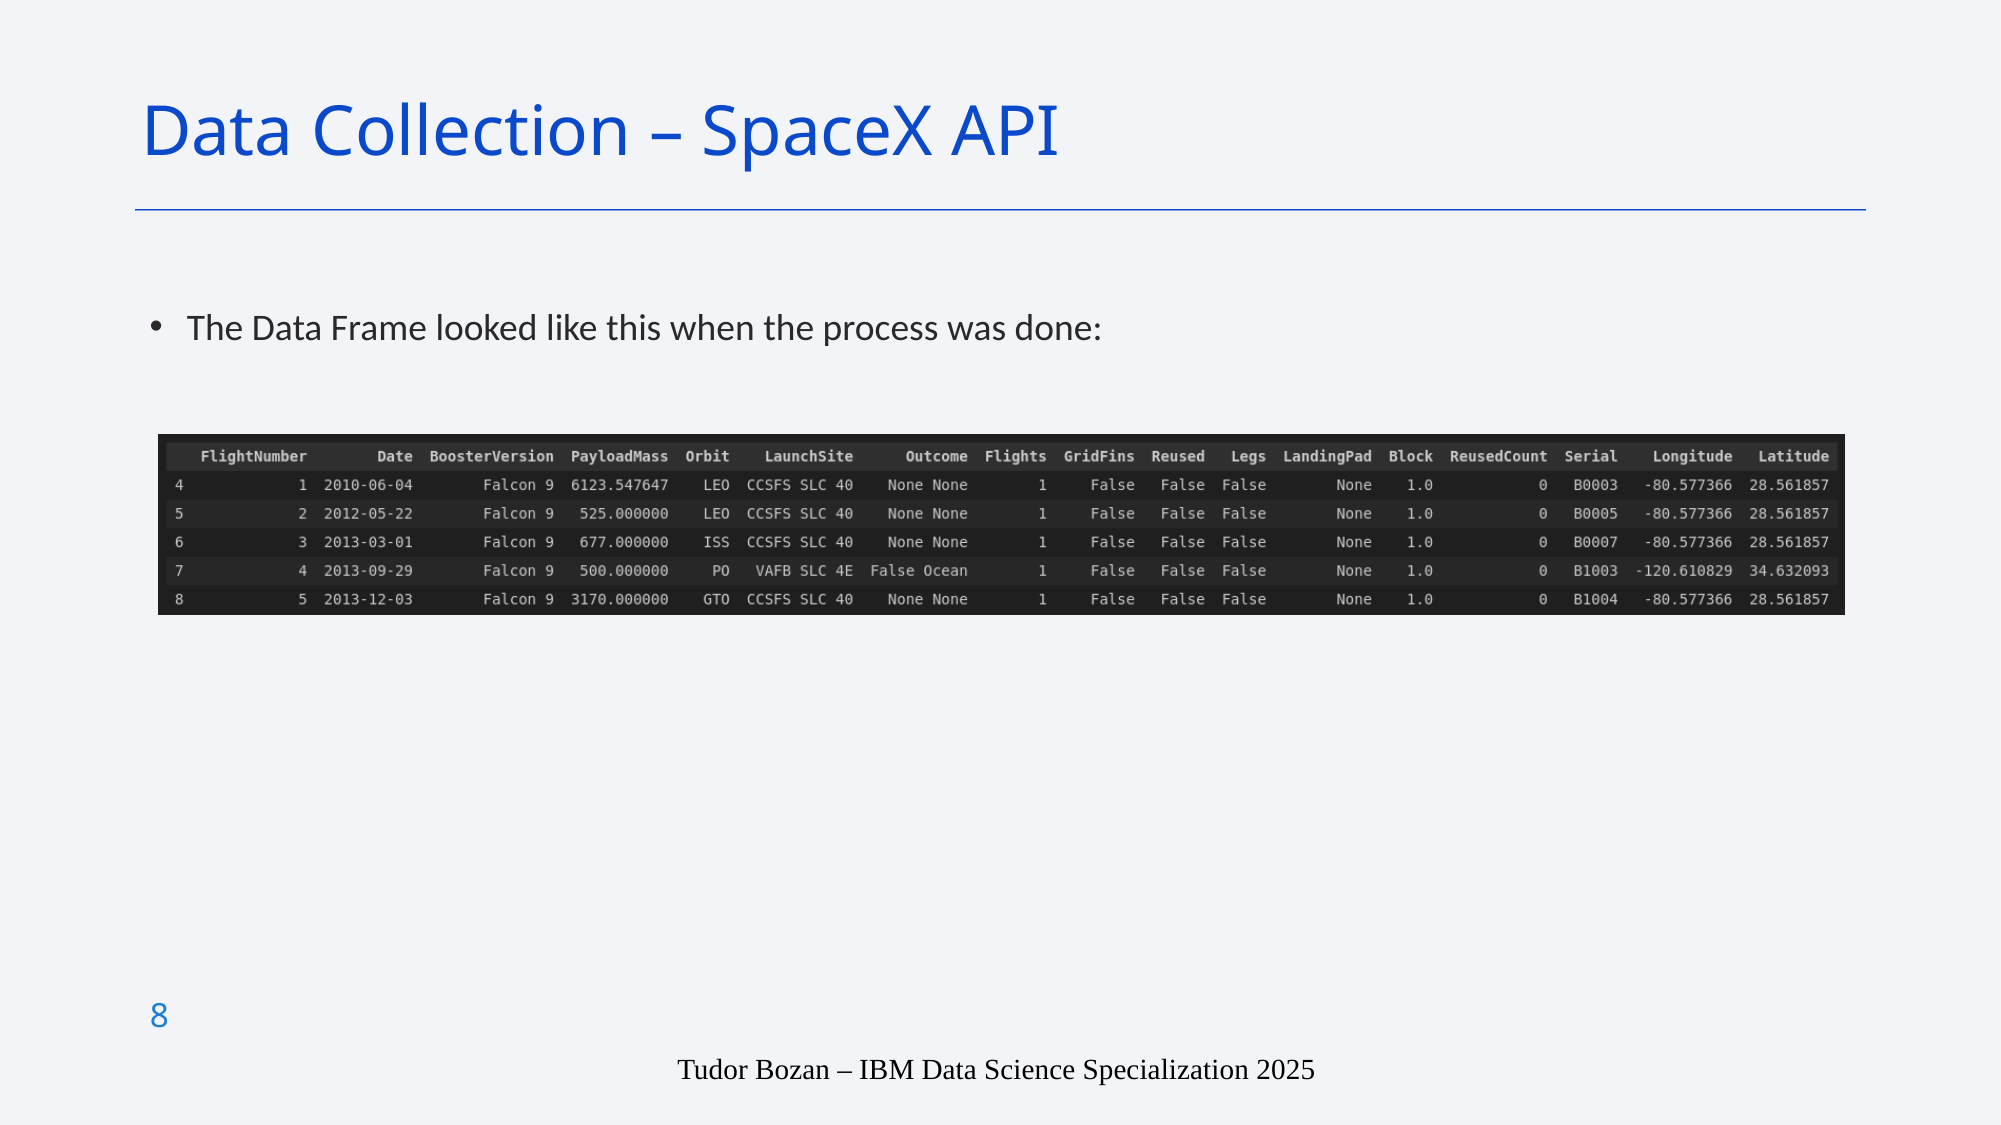

Data Collection – SpaceX API
The Data Frame looked like this when the process was done: